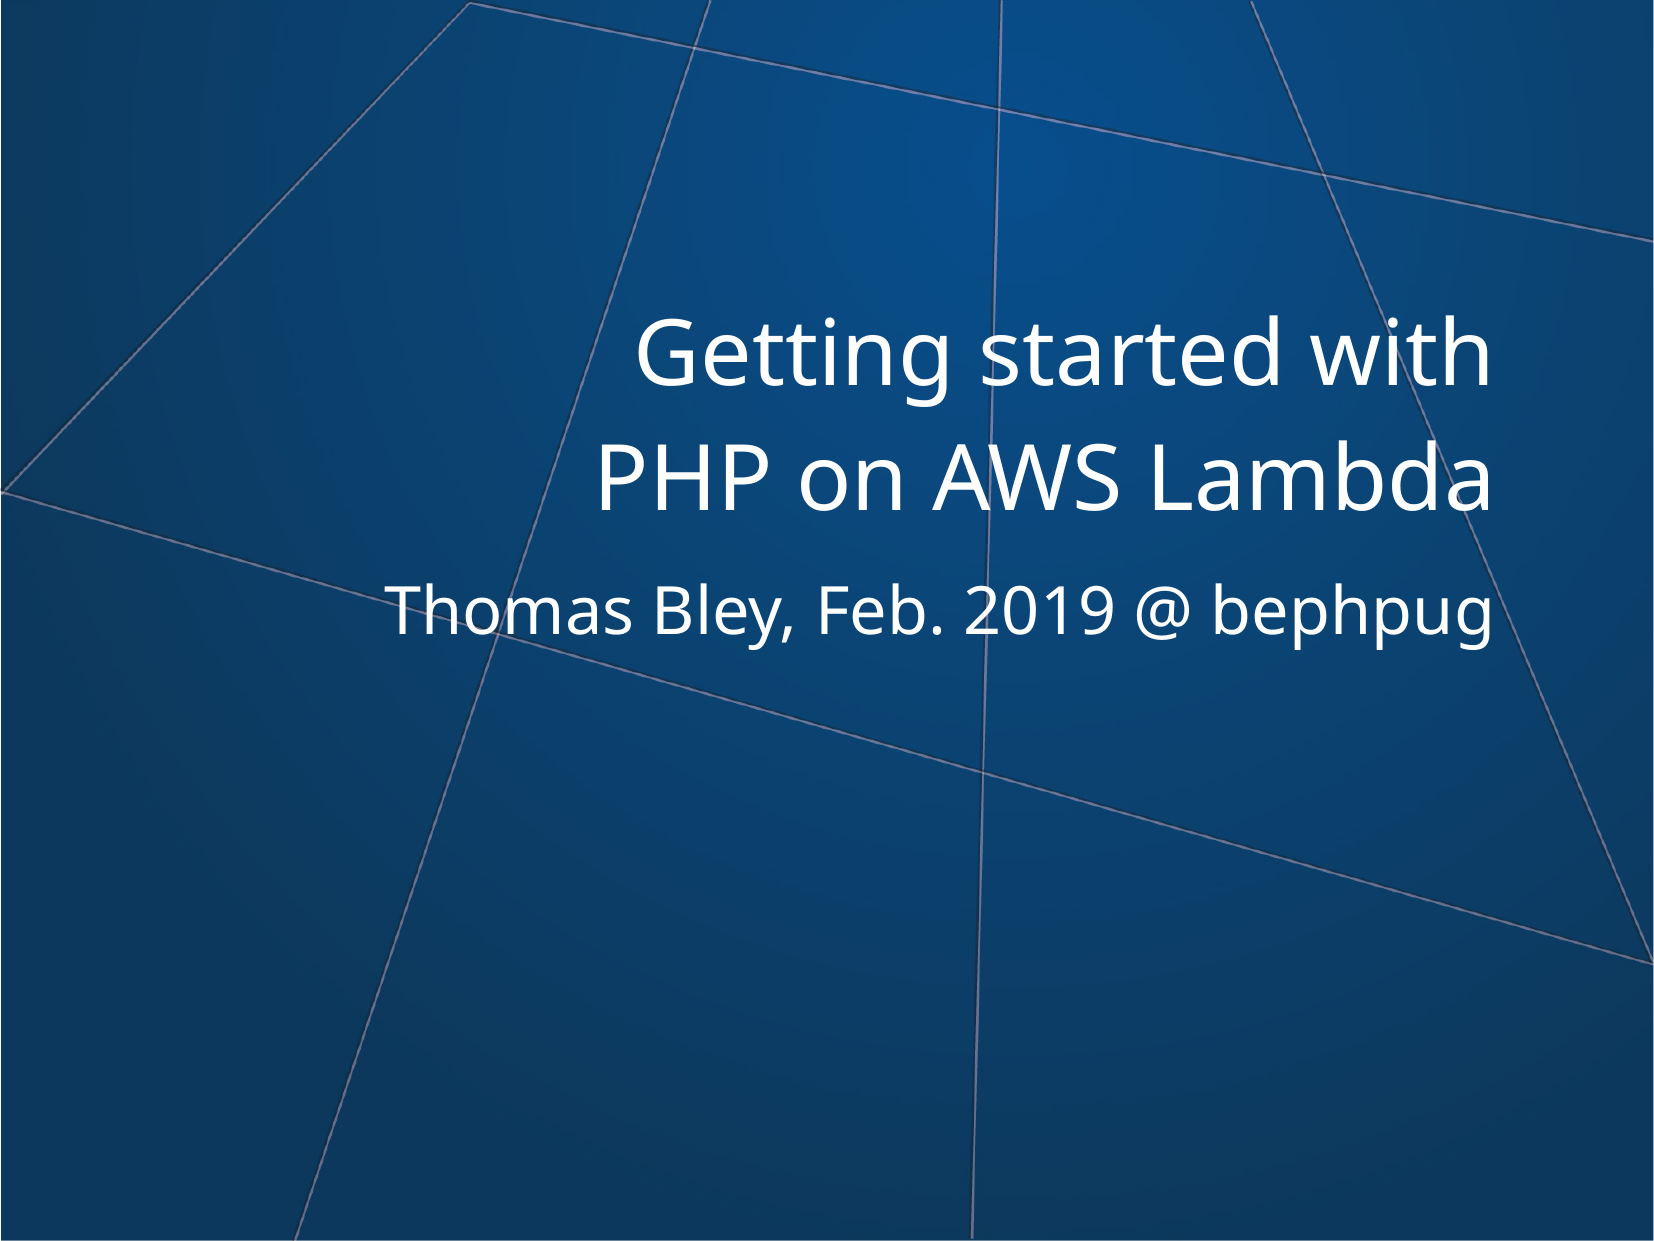

# Getting started with PHP on AWS Lambda
Thomas Bley, Feb. 2019 @ bephpug